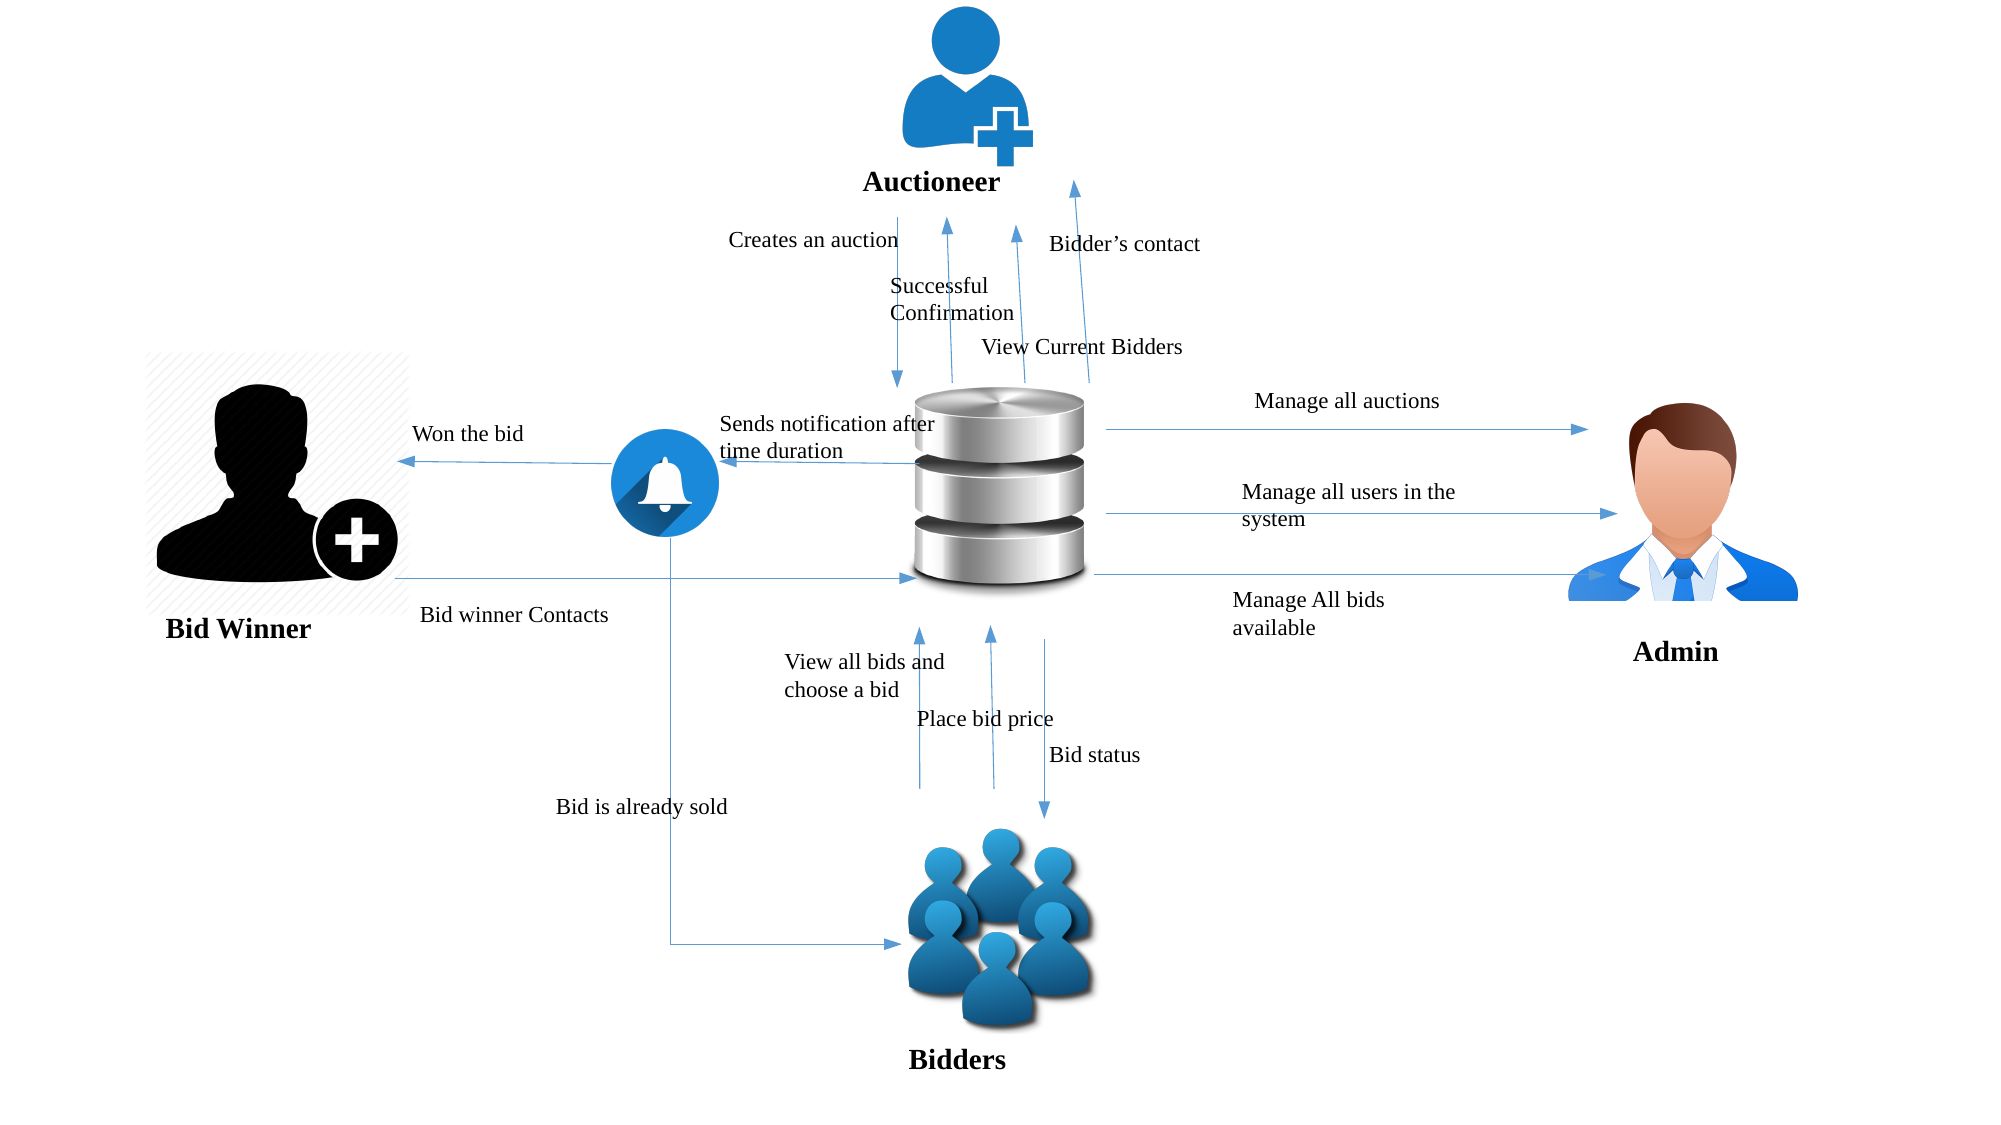

Auctioneer
Creates an auction
Bidder’s contact
Successful Confirmation
View Current Bidders
Manage all auctions
Sends notification after time duration
Won the bid
Manage all users in the system
Manage All bids available
Bid winner Contacts
Bid Winner
Admin
View all bids and choose a bid
Place bid price
Bid status
Bid is already sold
Bidders